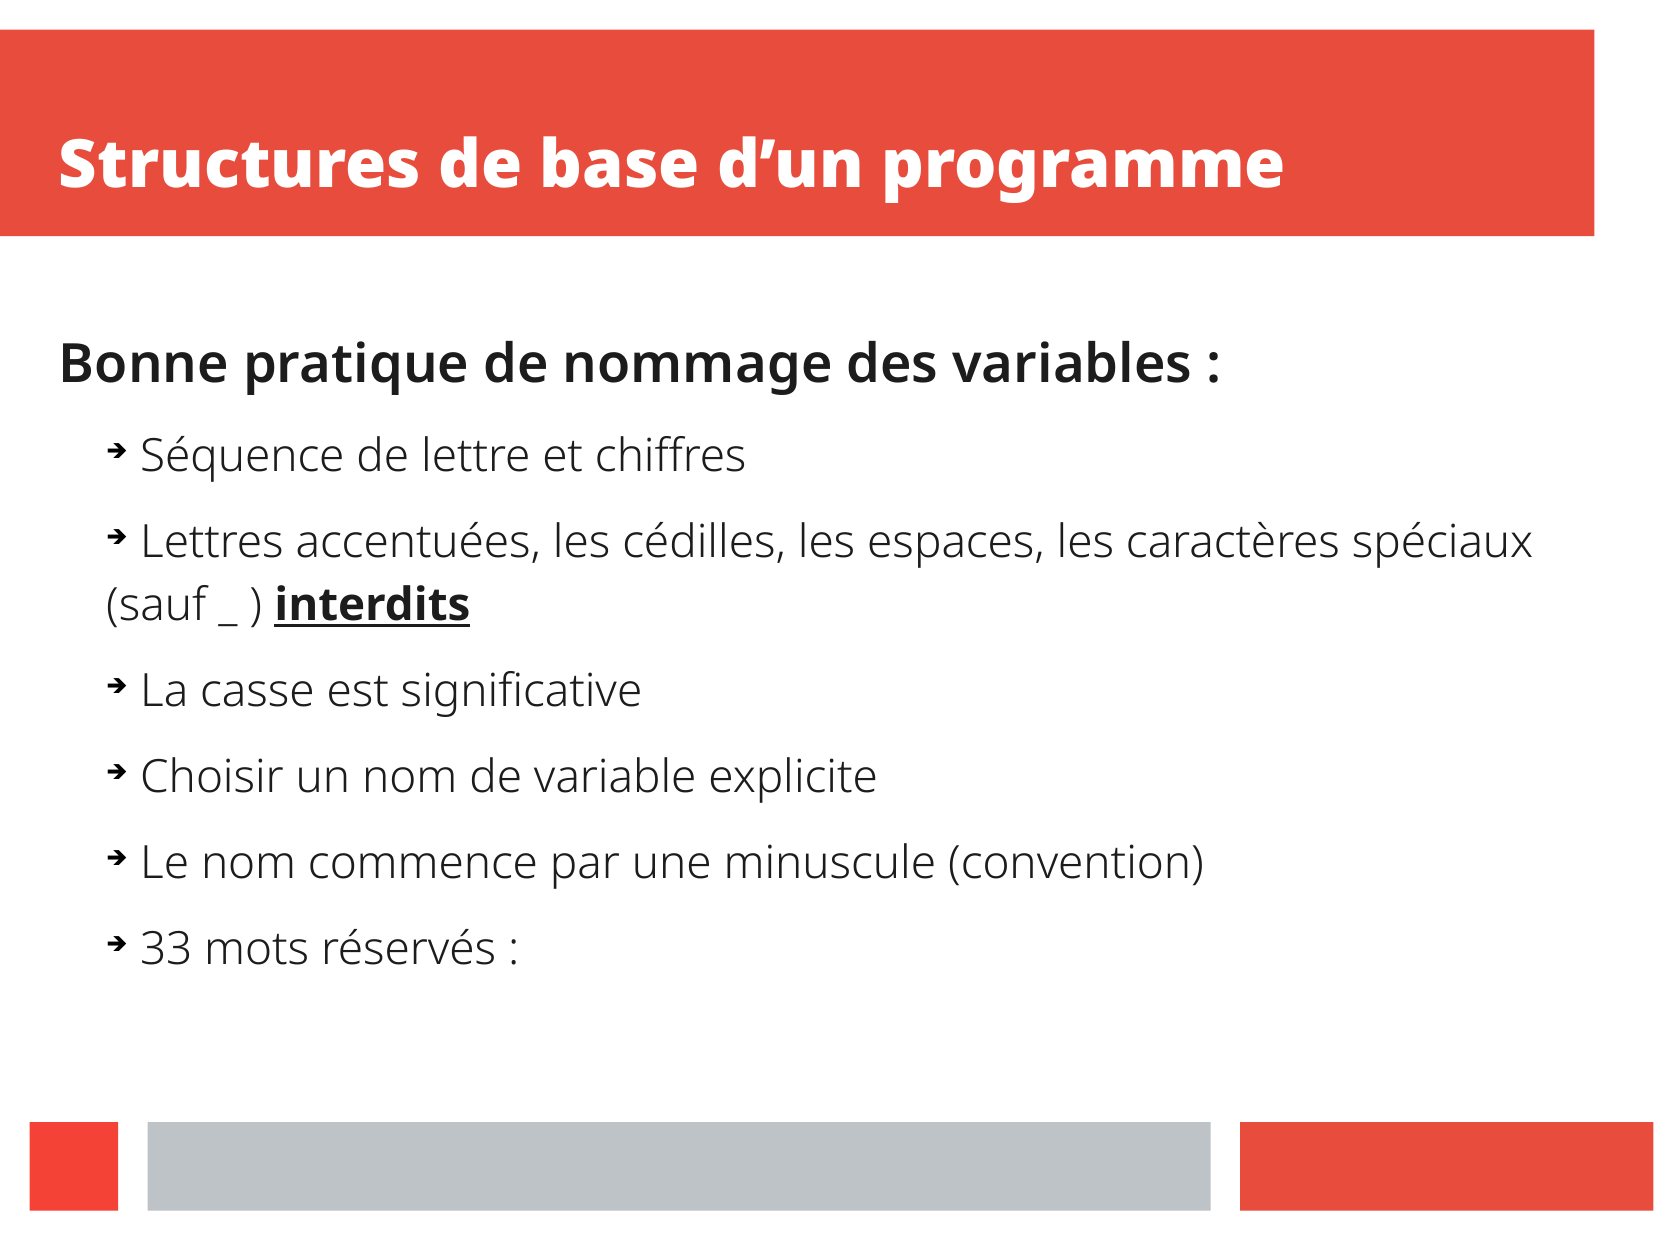

# Structures de base d’un programme
Bonne pratique de nommage des variables :
 Séquence de lettre et chiffres
 Lettres accentuées, les cédilles, les espaces, les caractères spéciaux (sauf _ ) interdits
 La casse est significative
 Choisir un nom de variable explicite
 Le nom commence par une minuscule (convention)
 33 mots réservés :